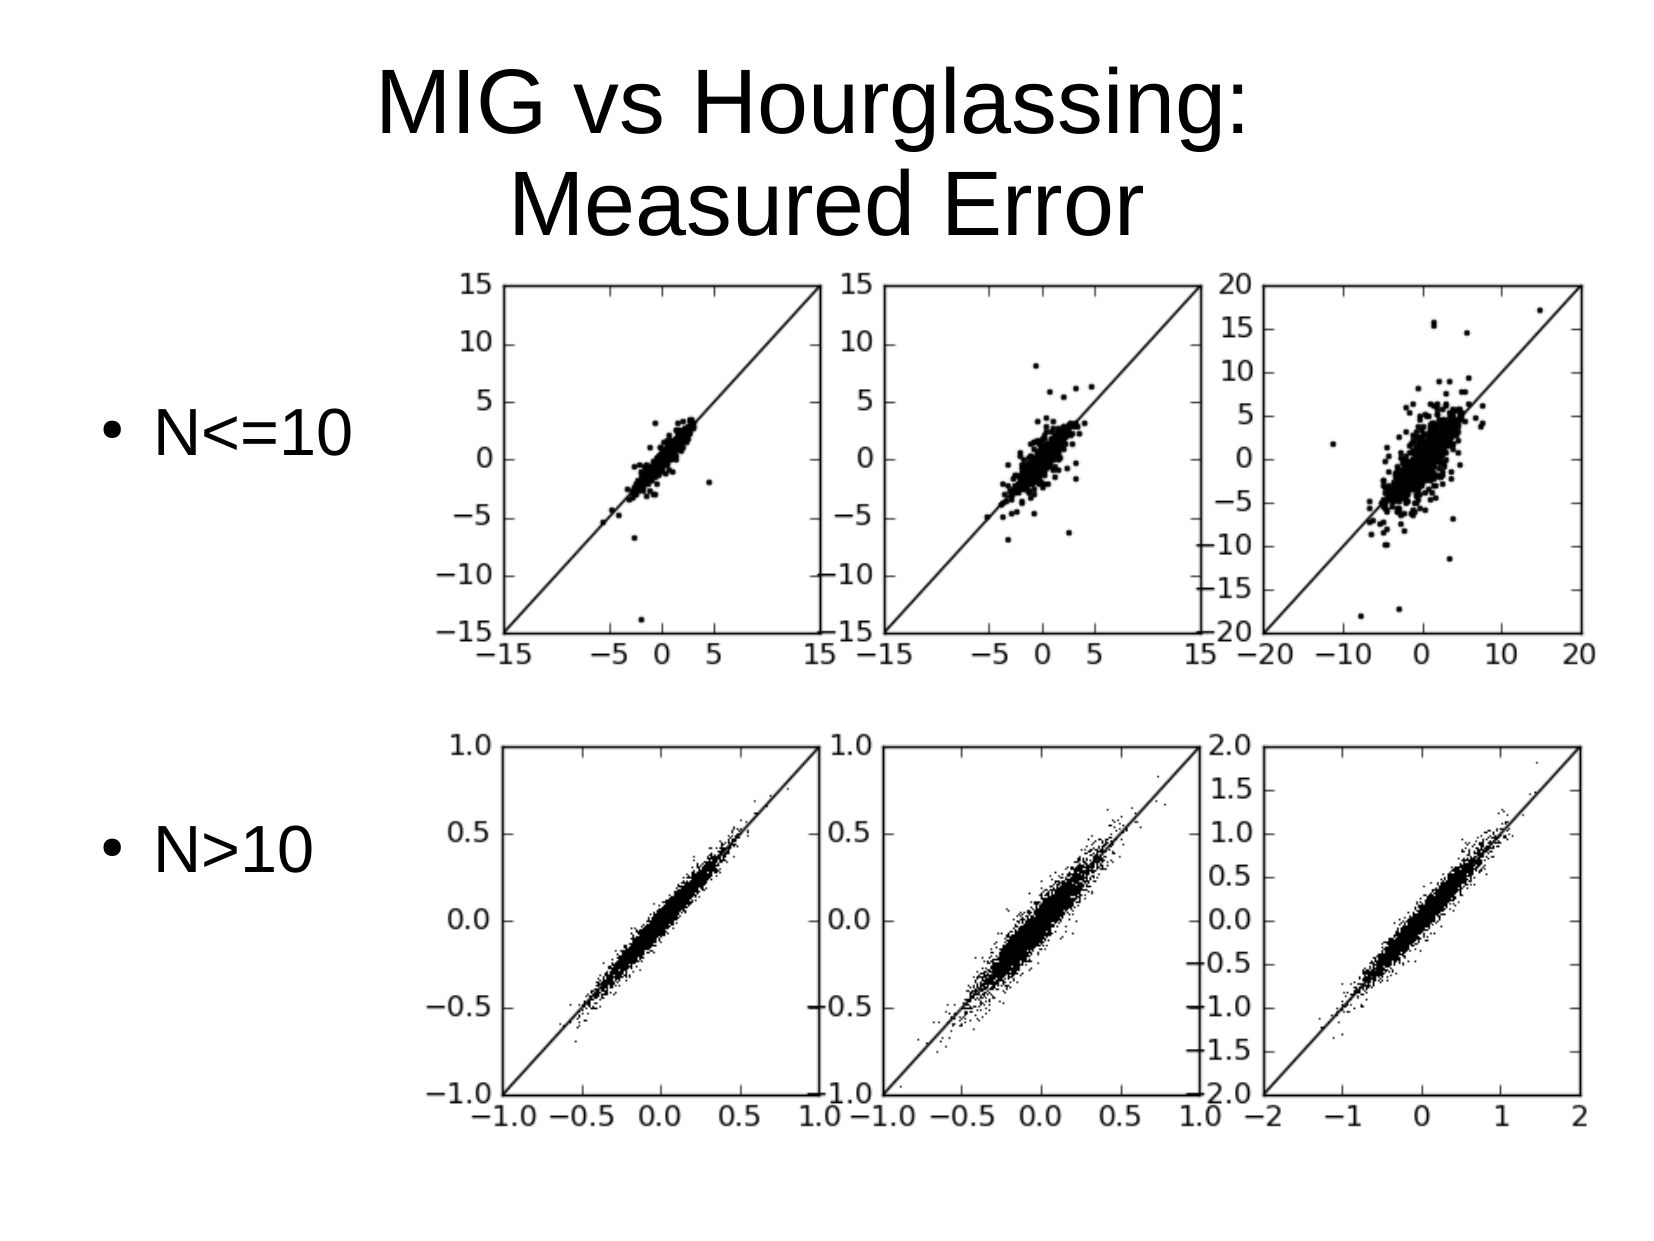

# MIG vs Hourglassing: Measured Error
N<=10
N>10